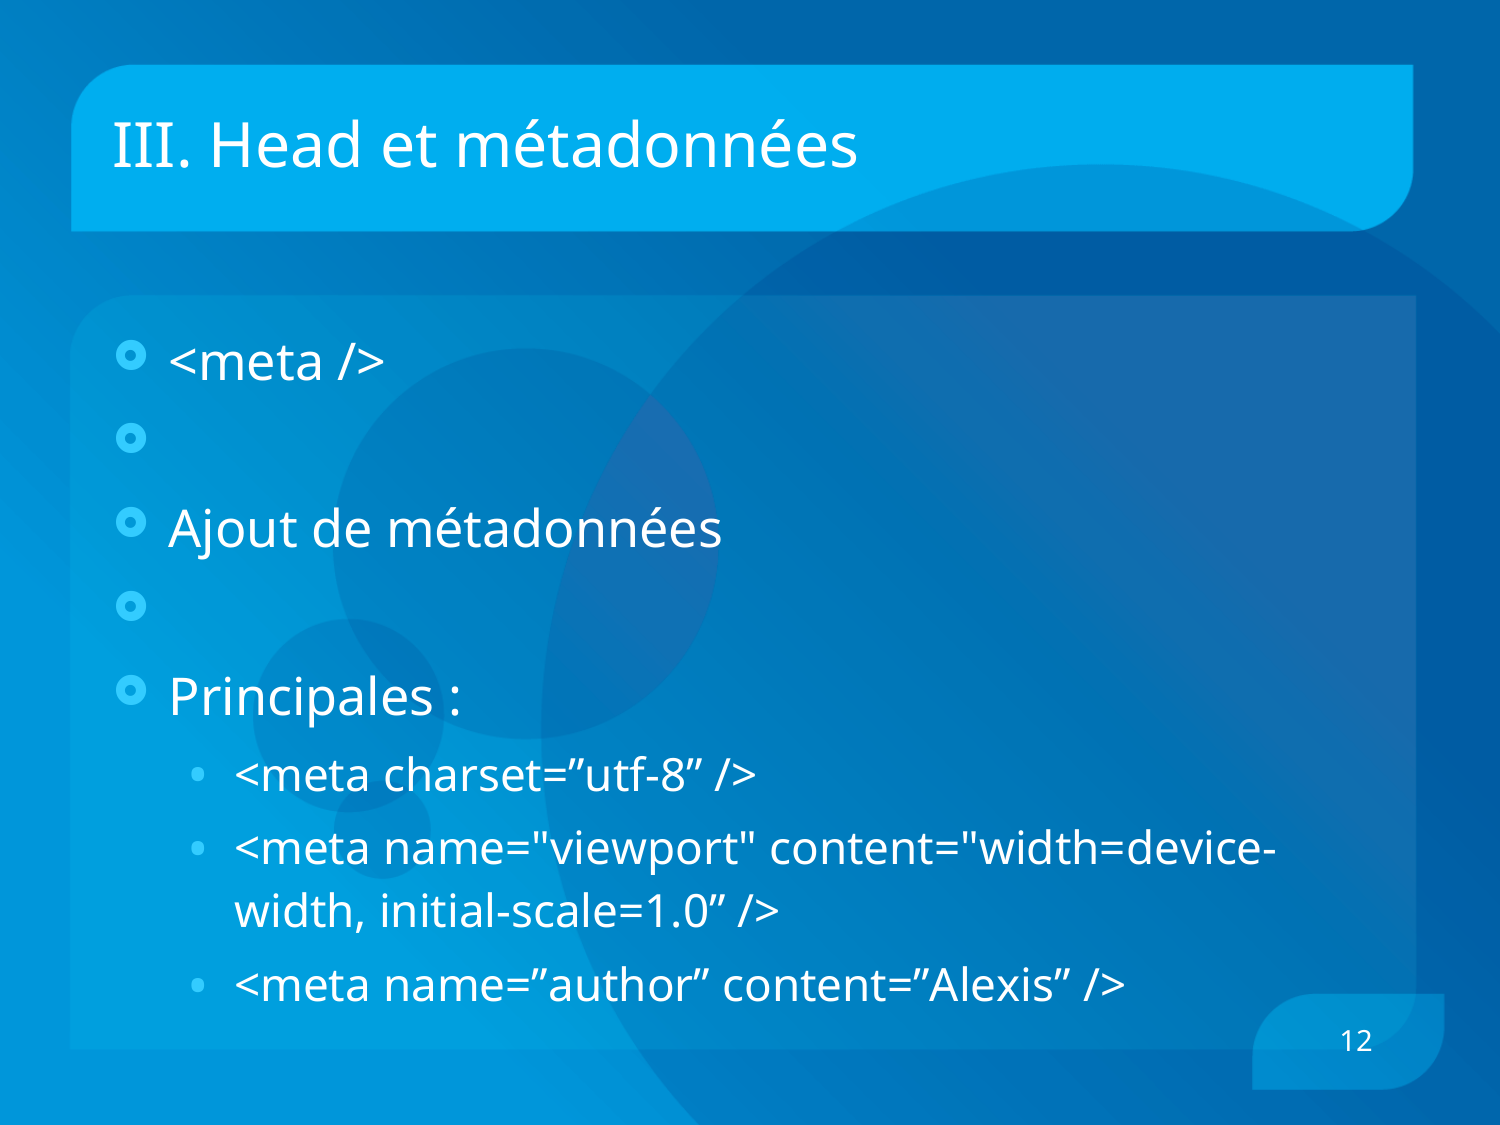

# III. Head et métadonnées
<meta />
Ajout de métadonnées
Principales :
<meta charset=”utf-8” />
<meta name="viewport" content="width=device-width, initial-scale=1.0” />
<meta name=”author” content=”Alexis” />
12